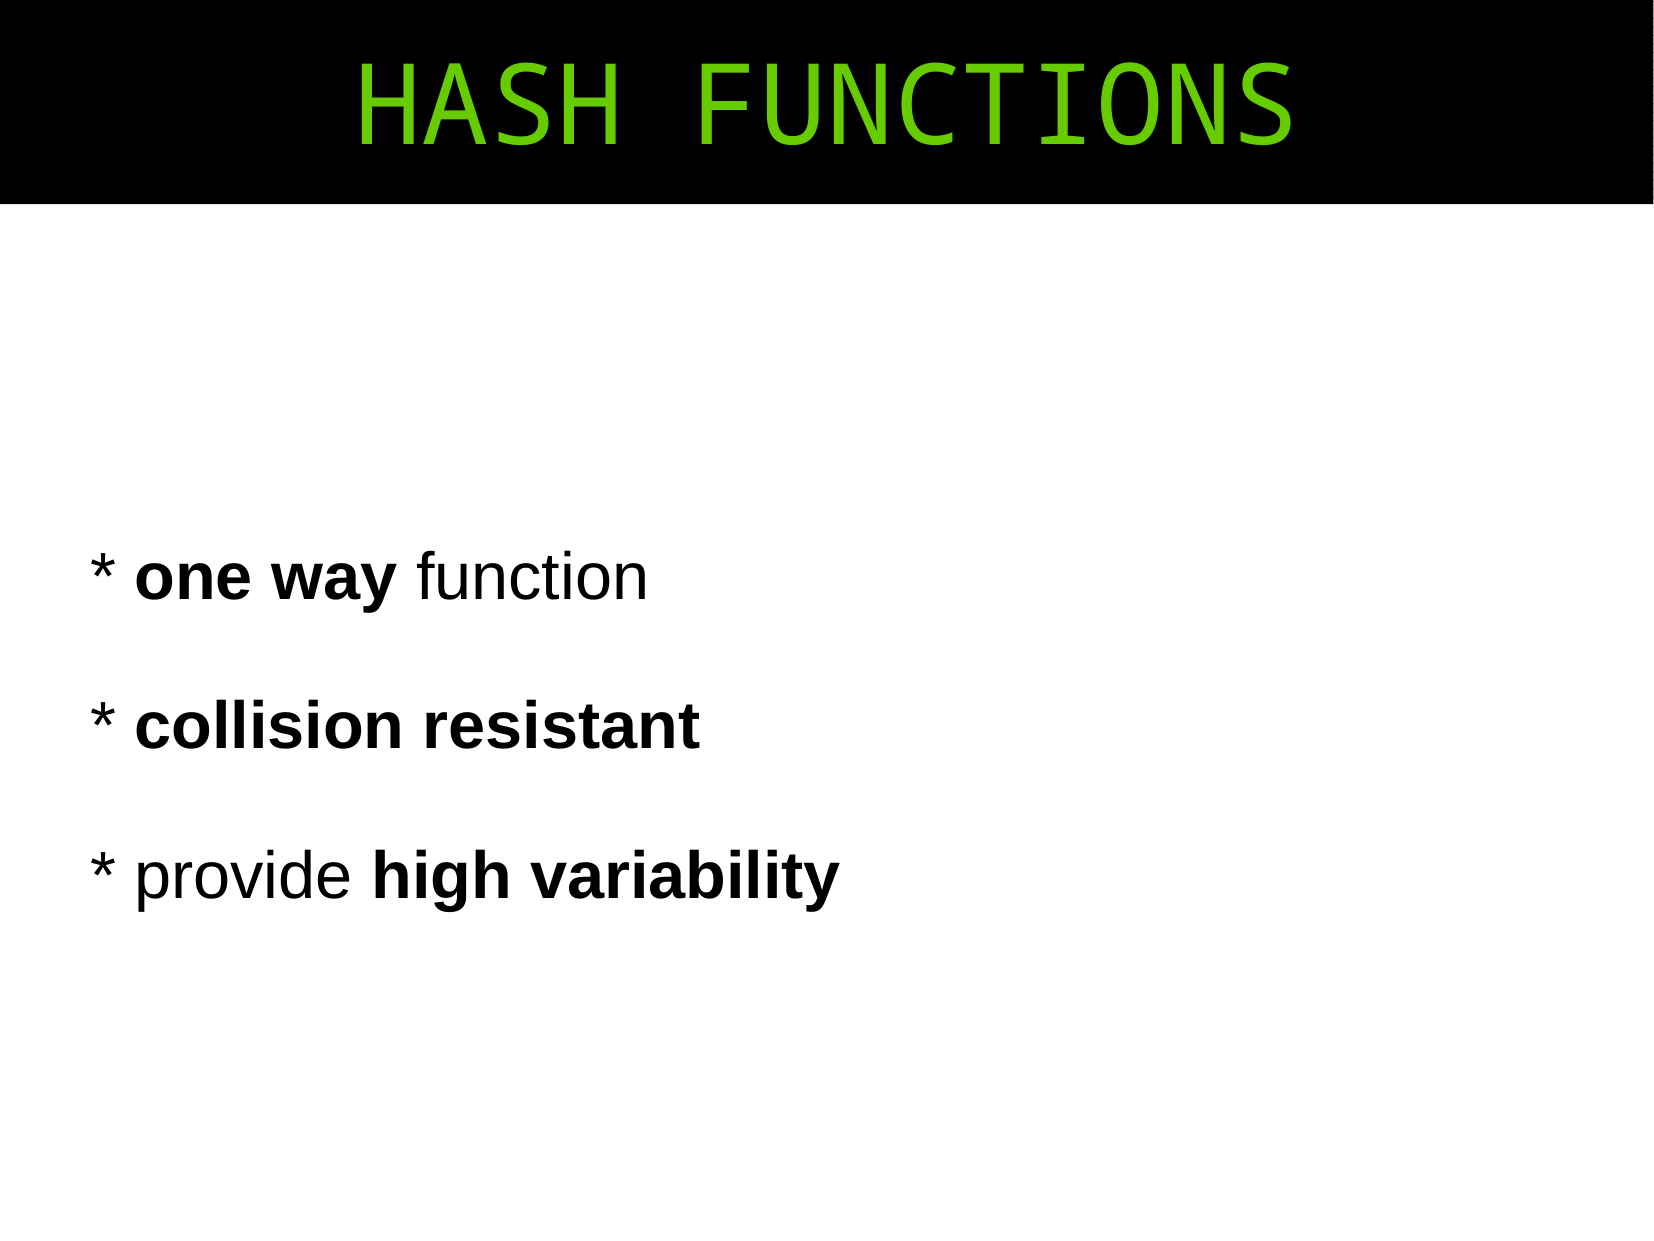

# HASH FUNCTIONS
* one way function
* collision resistant
* provide high variability